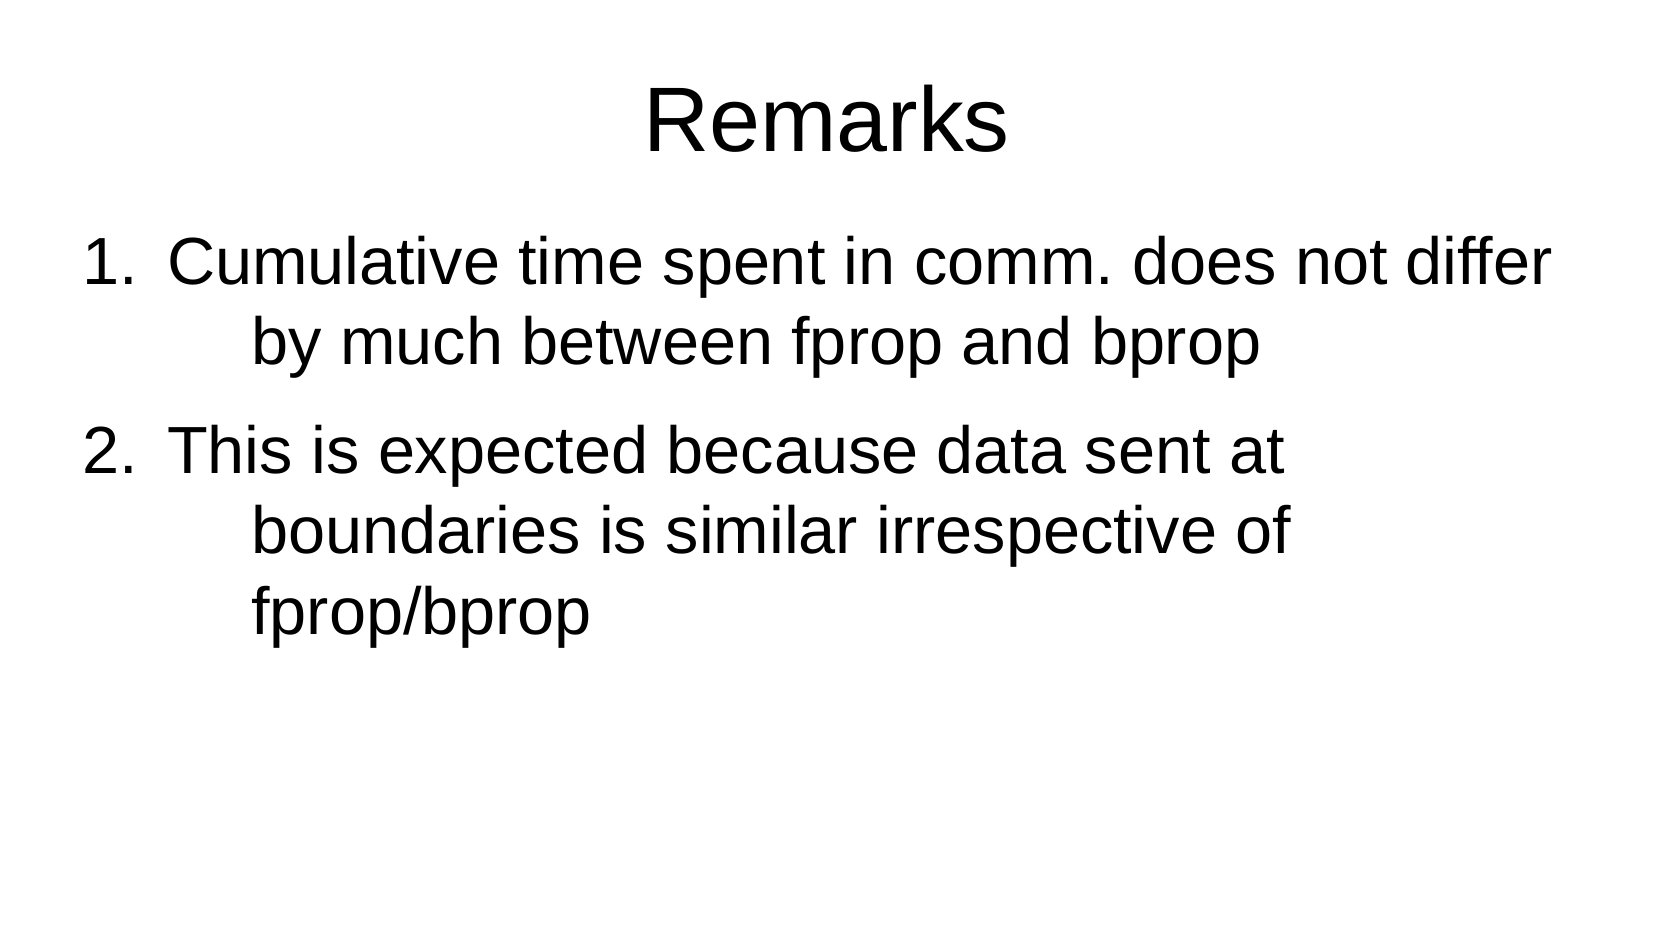

# Remarks
Cumulative time spent in comm. does not differ by much between fprop and bprop
This is expected because data sent at boundaries is similar irrespective of fprop/bprop